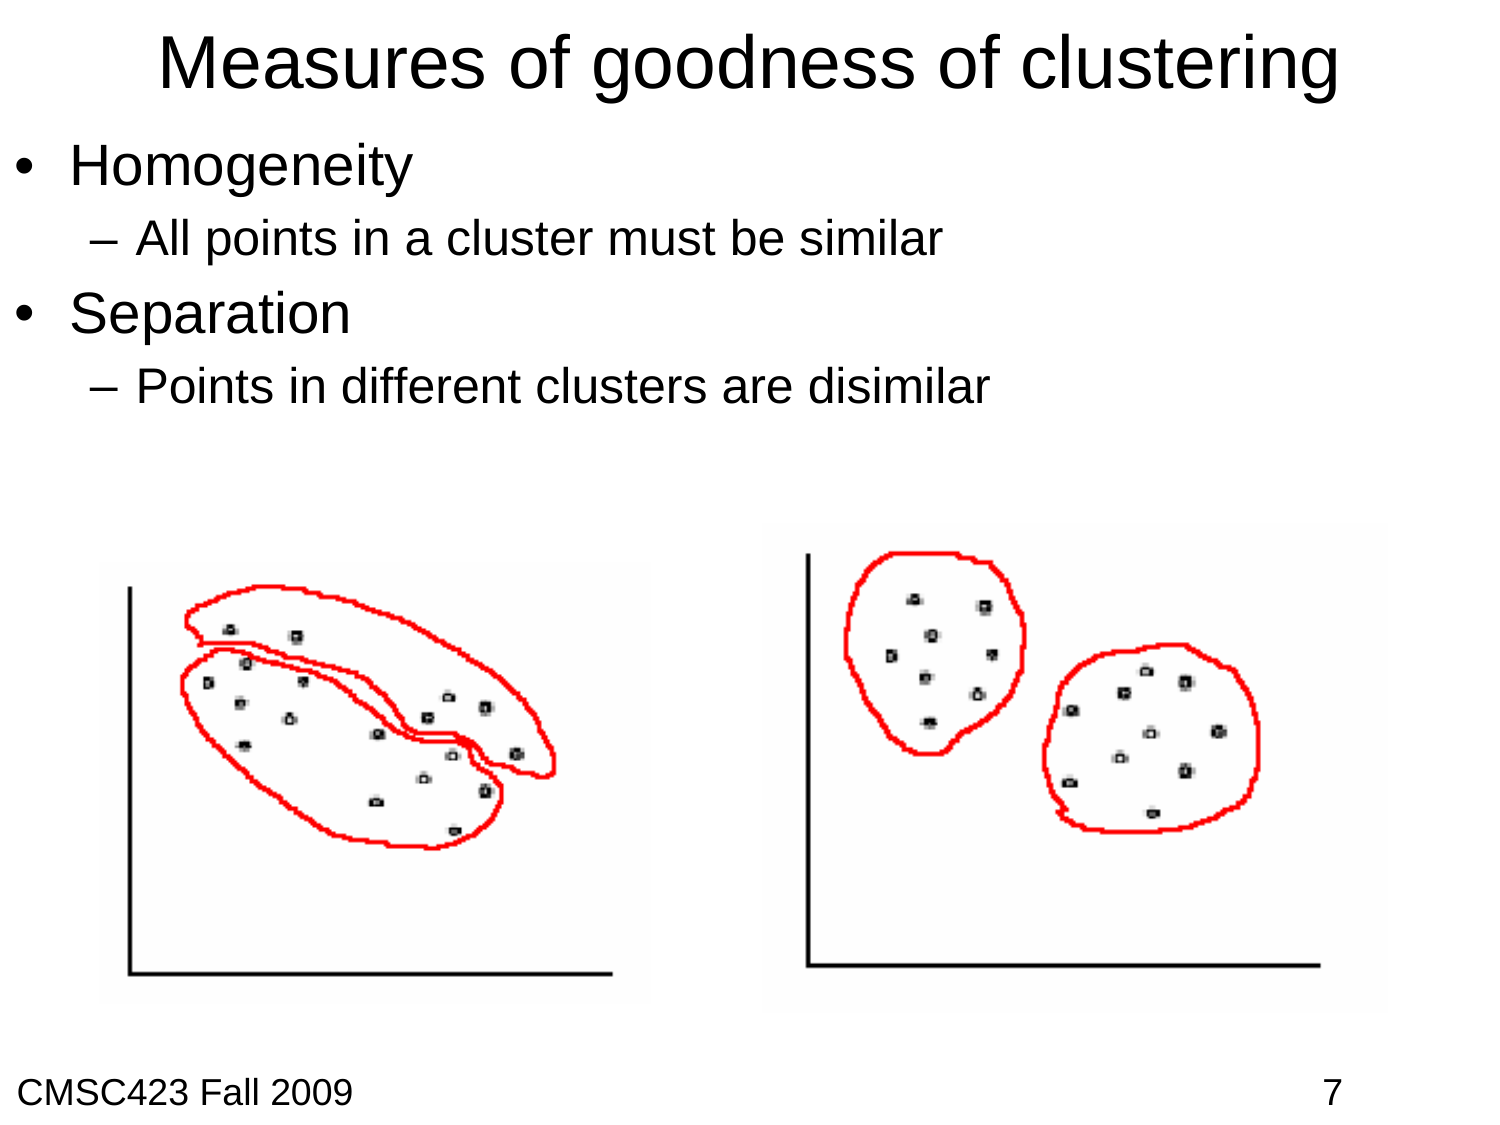

# Measures of goodness of clustering
Homogeneity
All points in a cluster must be similar
Separation
Points in different clusters are disimilar
CMSC423 Fall 2009
7